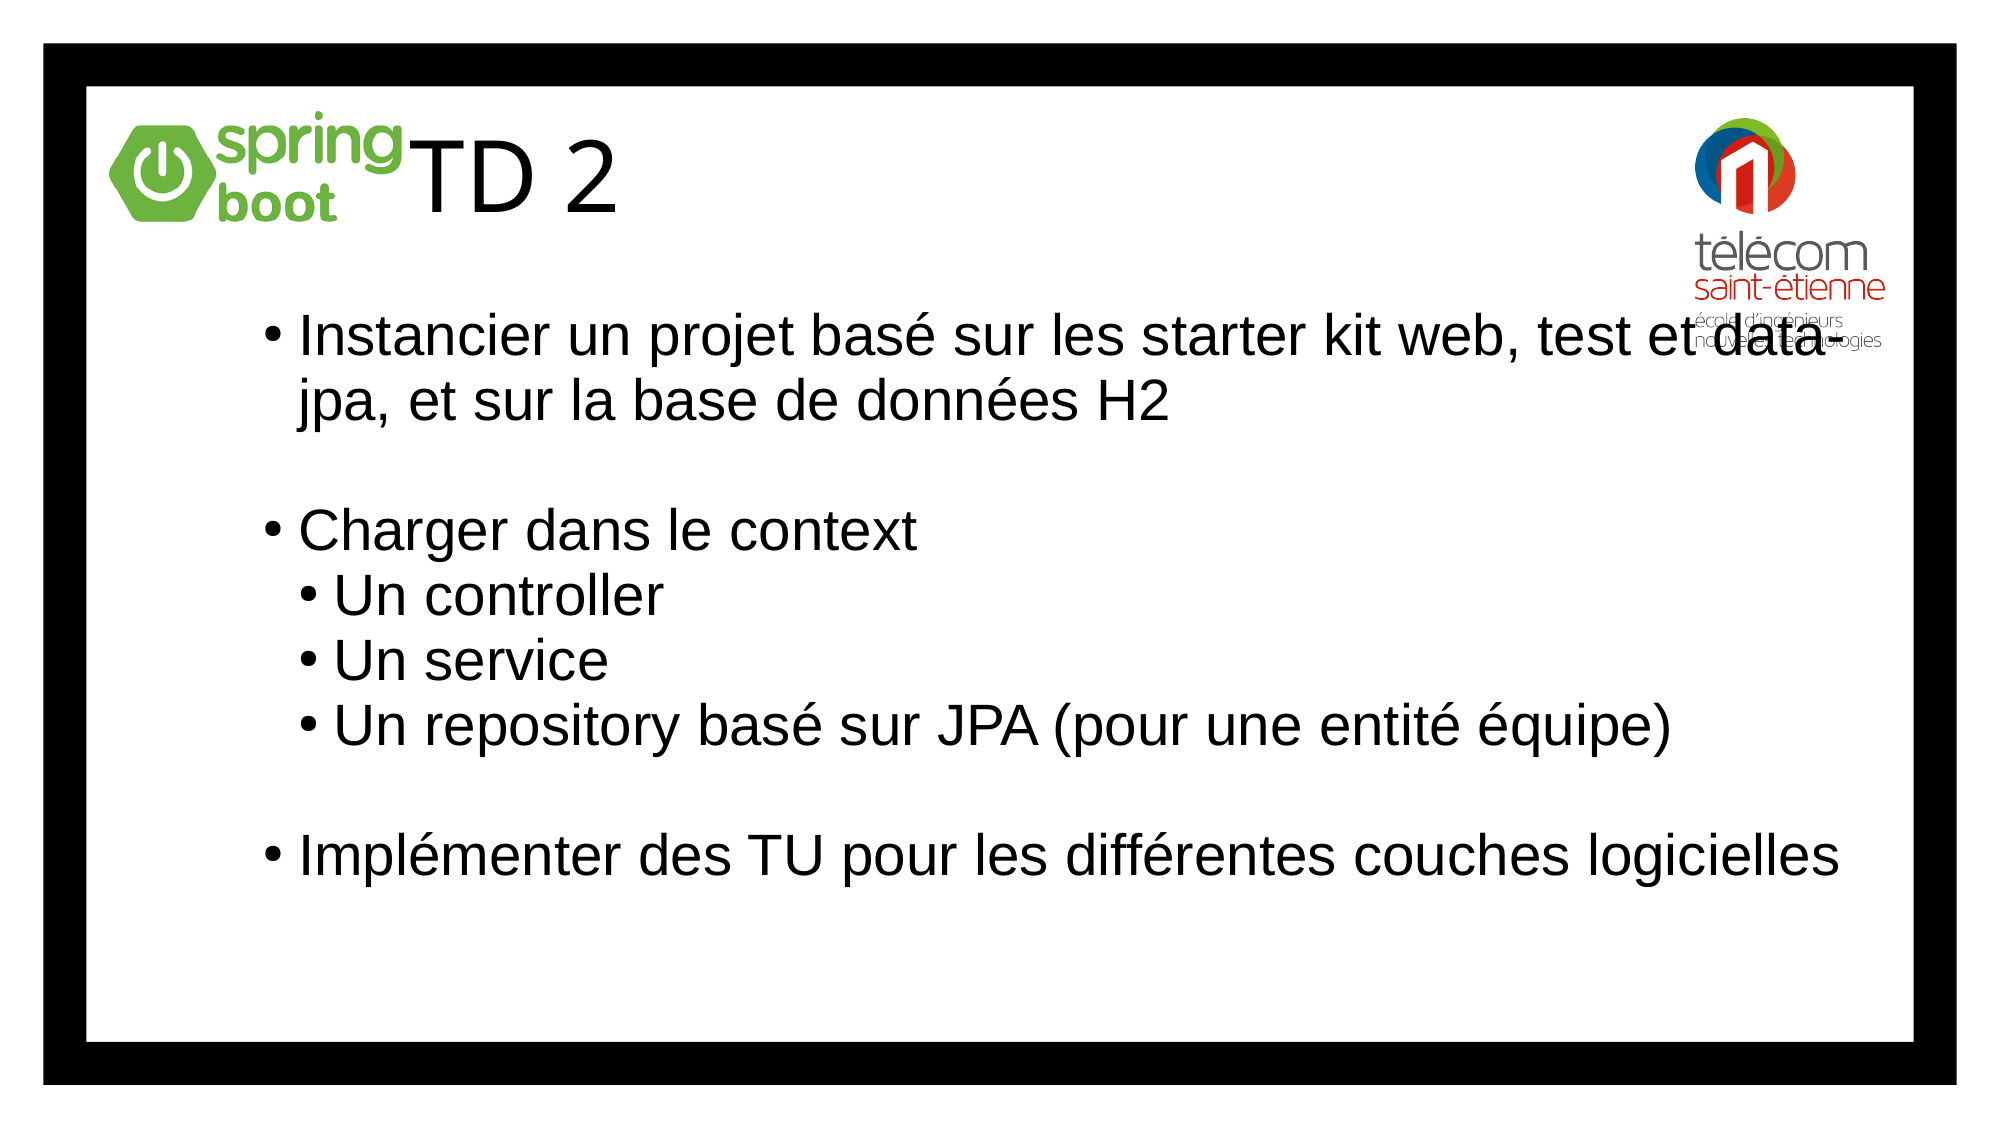

# TD 2
Instancier un projet basé sur les starter kit web, test et data-jpa, et sur la base de données H2
Charger dans le context
Un controller
Un service
Un repository basé sur JPA (pour une entité équipe)
Implémenter des TU pour les différentes couches logicielles